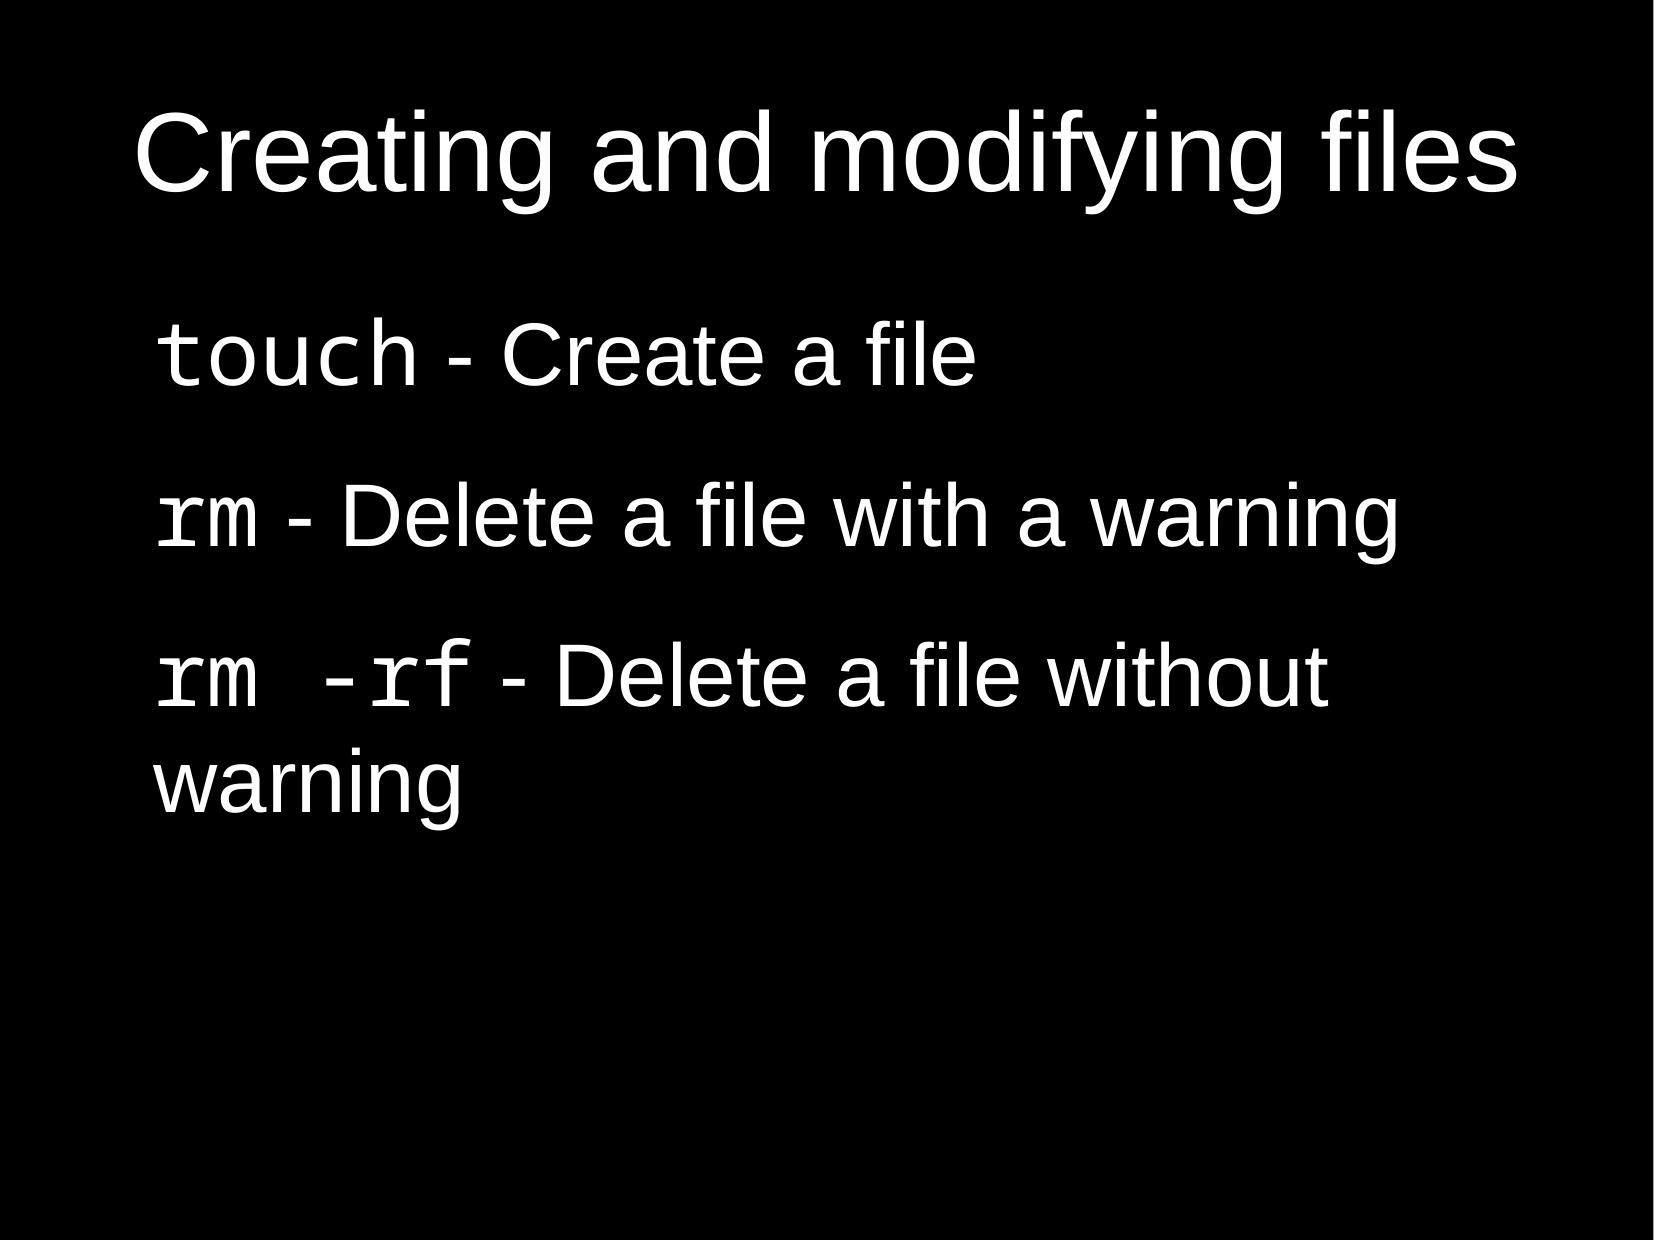

# Creating and modifying files
touch - Create a file
rm - Delete a file with a warning
rm -rf - Delete a file without warning